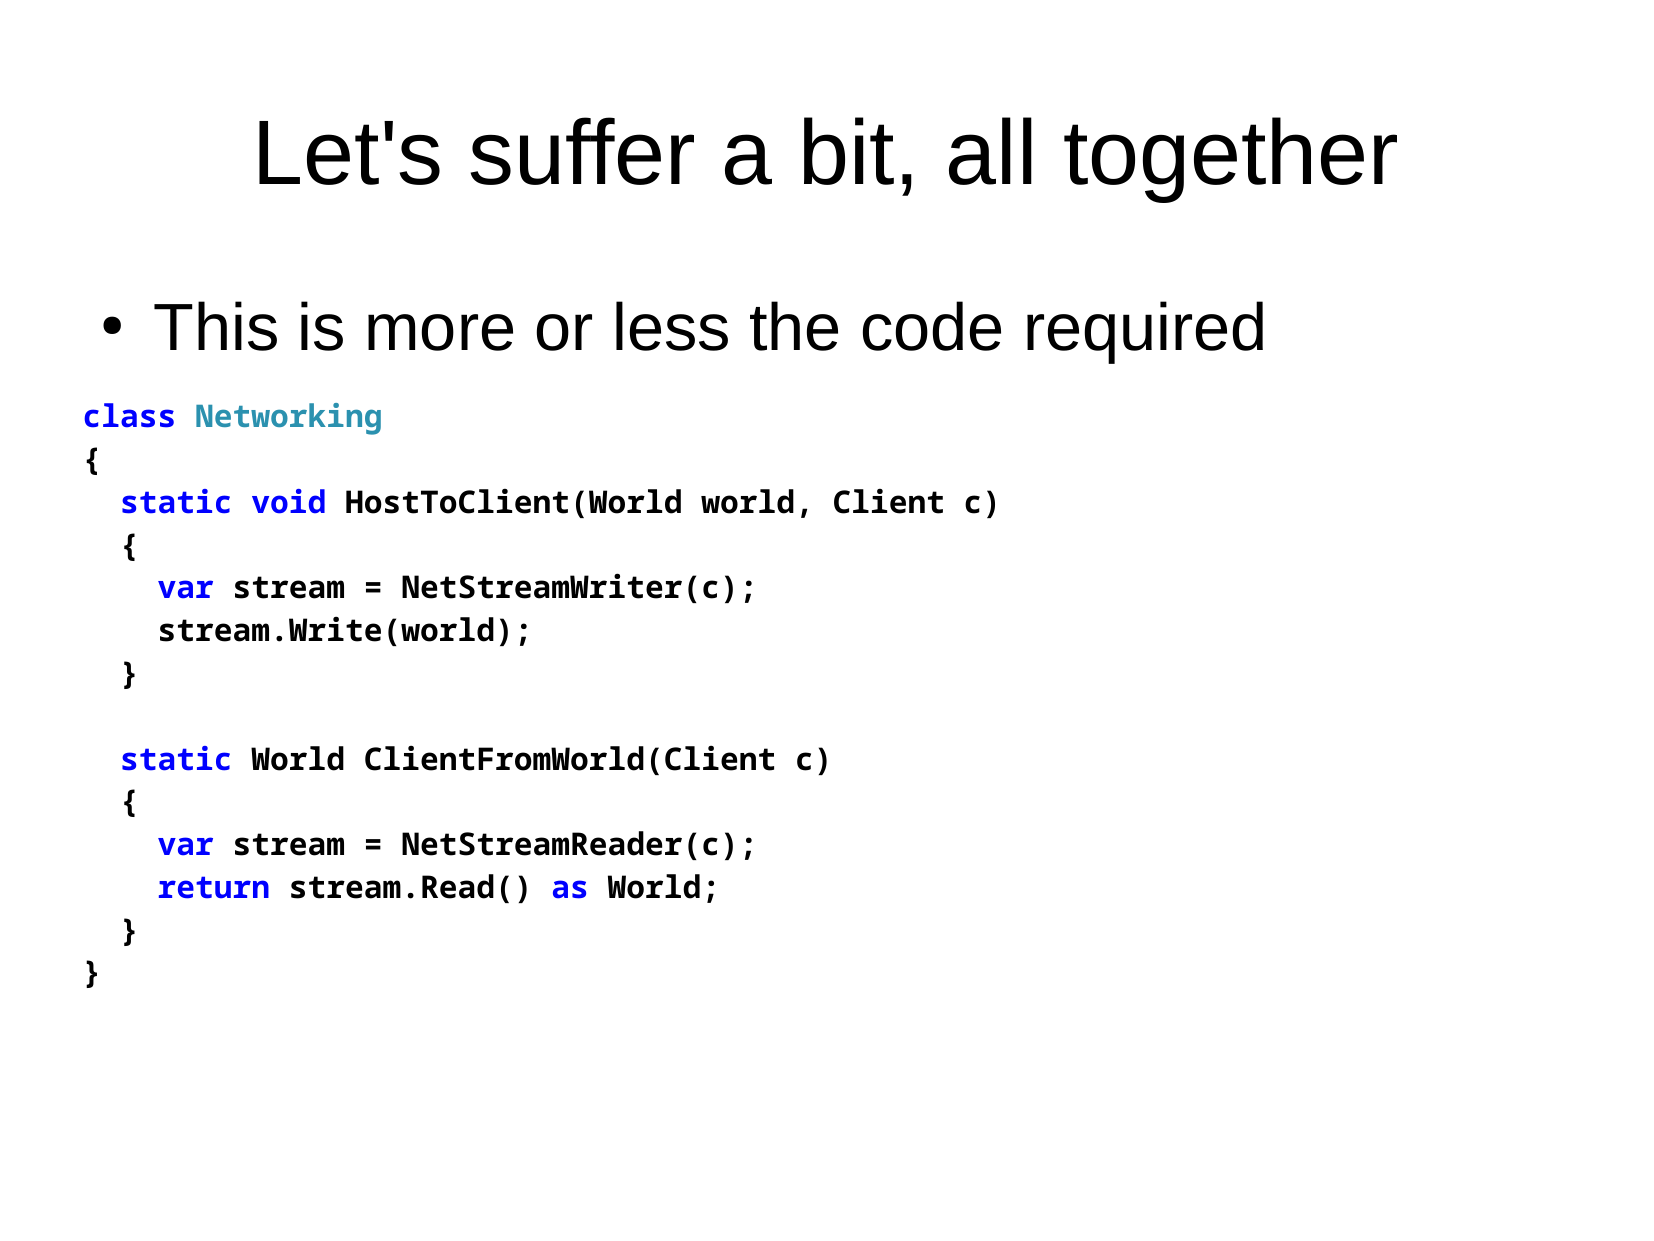

# Let's suffer a bit, all together
This is more or less the code required
class Networking
{
 static void HostToClient(World world, Client c)
 {
 var stream = NetStreamWriter(c);
 stream.Write(world);
 }
 static World ClientFromWorld(Client c)
 {
 var stream = NetStreamReader(c);
 return stream.Read() as World;
 }
}